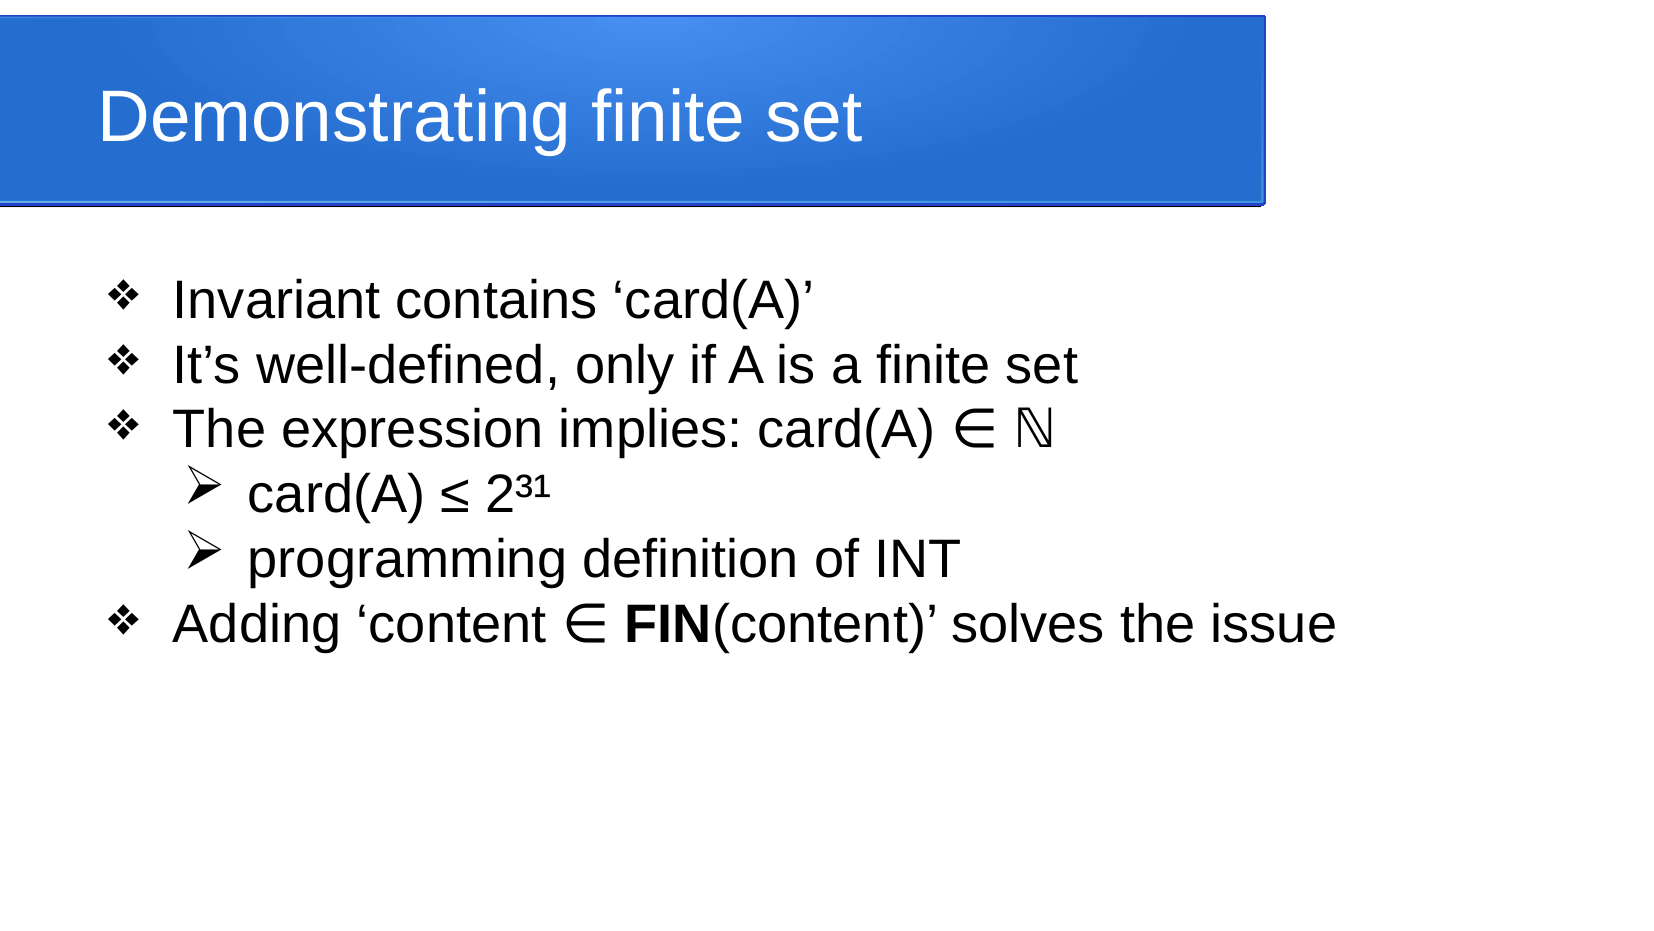

# Demonstrating finite set
Invariant contains ‘card(A)’
It’s well-defined, only if A is a finite set
The expression implies: card(A) ∈ ℕ
card(A) ≤ 2³¹
programming definition of INT
Adding ‘content ∈ FIN(content)’ solves the issue